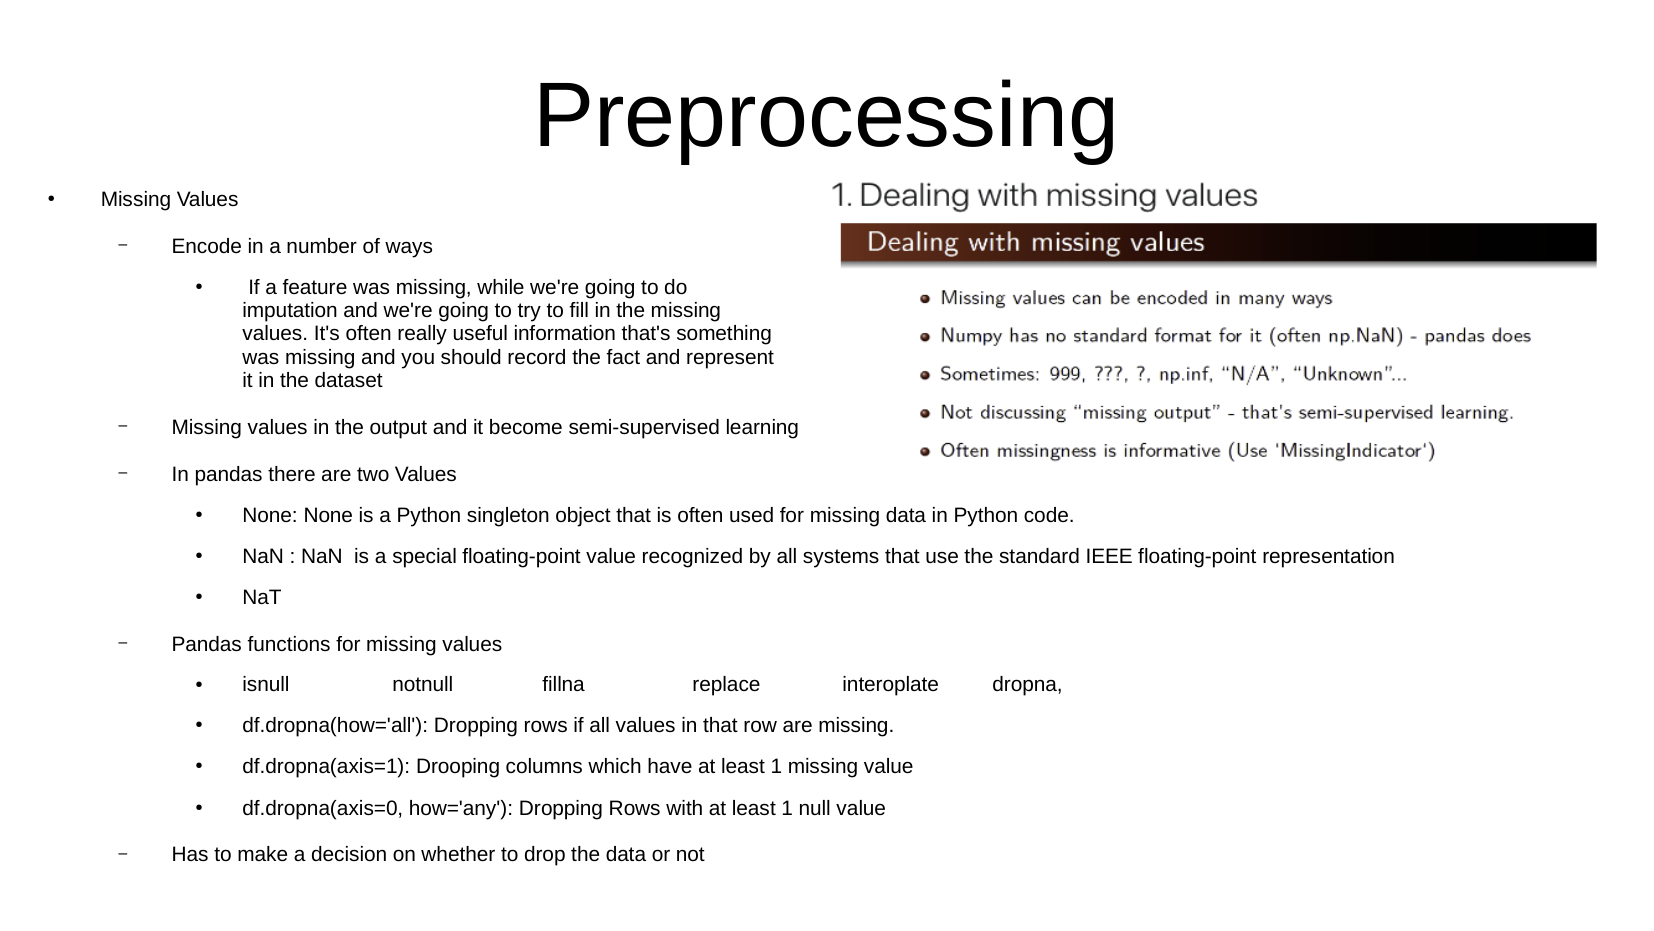

# Preprocessing
Missing Values
Encode in a number of ways
 If a feature was missing, while we're going to do
imputation and we're going to try to fill in the missing
values. It's often really useful information that's something
was missing and you should record the fact and represent
it in the dataset
Missing values in the output and it become semi-supervised learning
In pandas there are two Values
None: None is a Python singleton object that is often used for missing data in Python code.
NaN : NaN is a special floating-point value recognized by all systems that use the standard IEEE floating-point representation
NaT
Pandas functions for missing values
isnull		notnull		fillna		replace		interoplate	dropna,
df.dropna(how='all'): Dropping rows if all values in that row are missing.
df.dropna(axis=1): Drooping columns which have at least 1 missing value
df.dropna(axis=0, how='any'): Dropping Rows with at least 1 null value
Has to make a decision on whether to drop the data or not